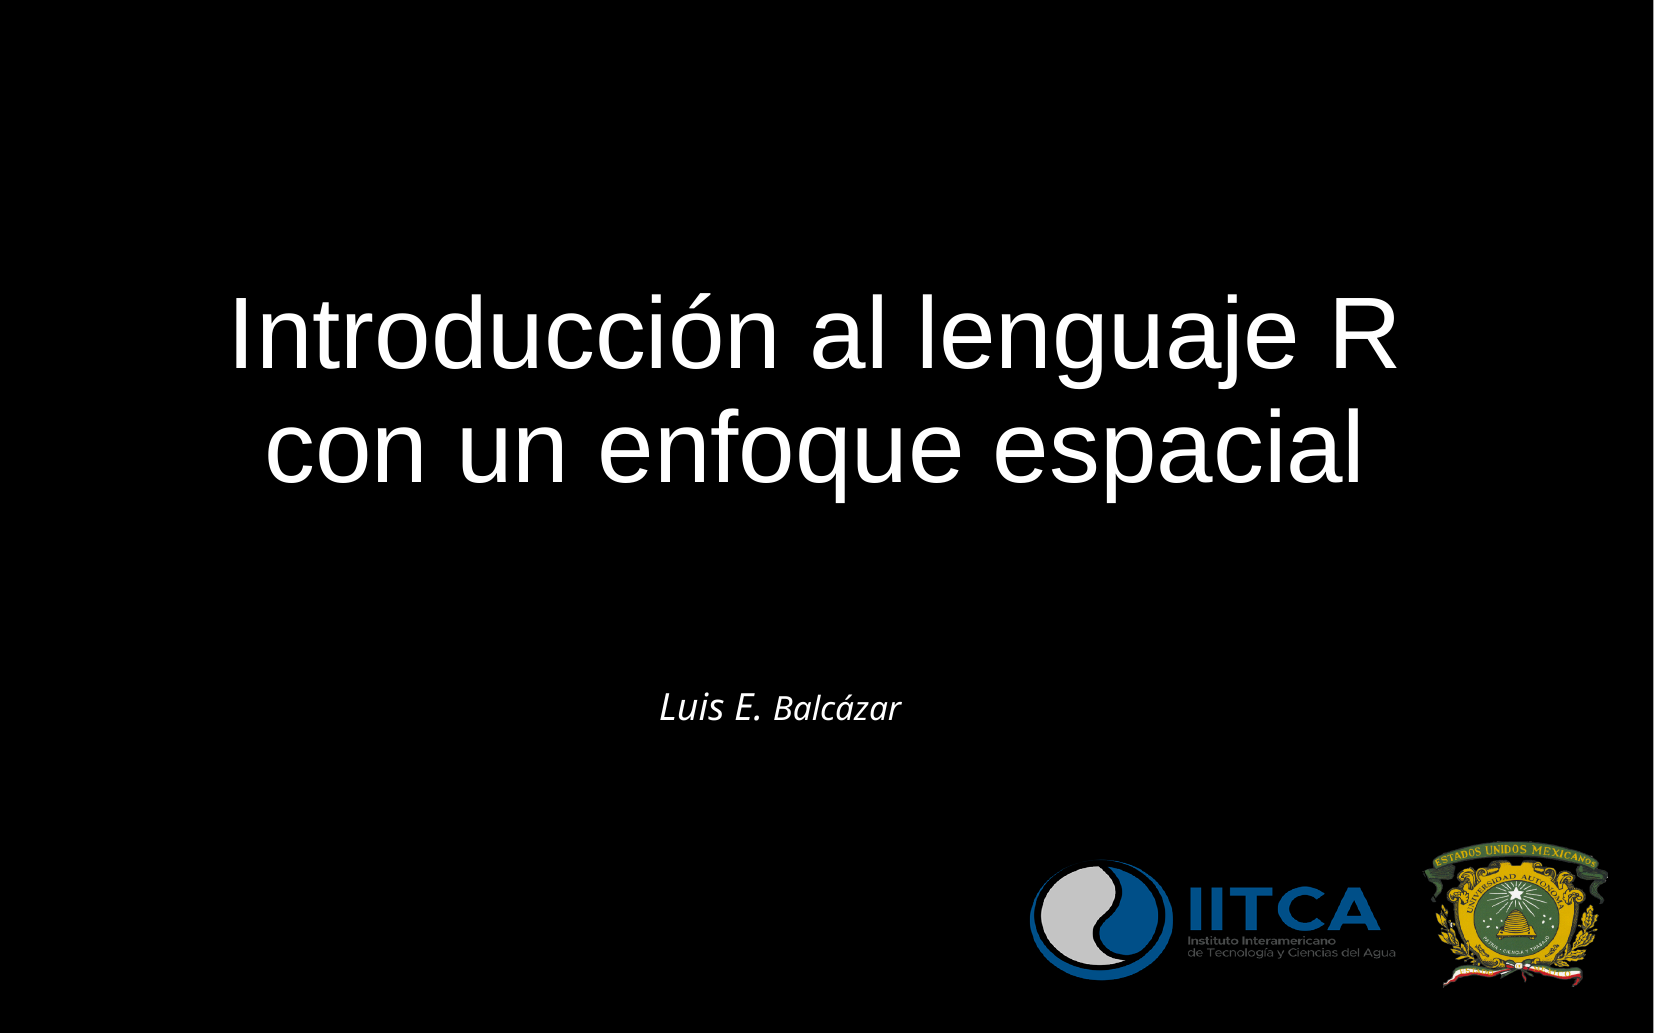

# Introducción al lenguaje R con un enfoque espacial
Luis E. Balcázar